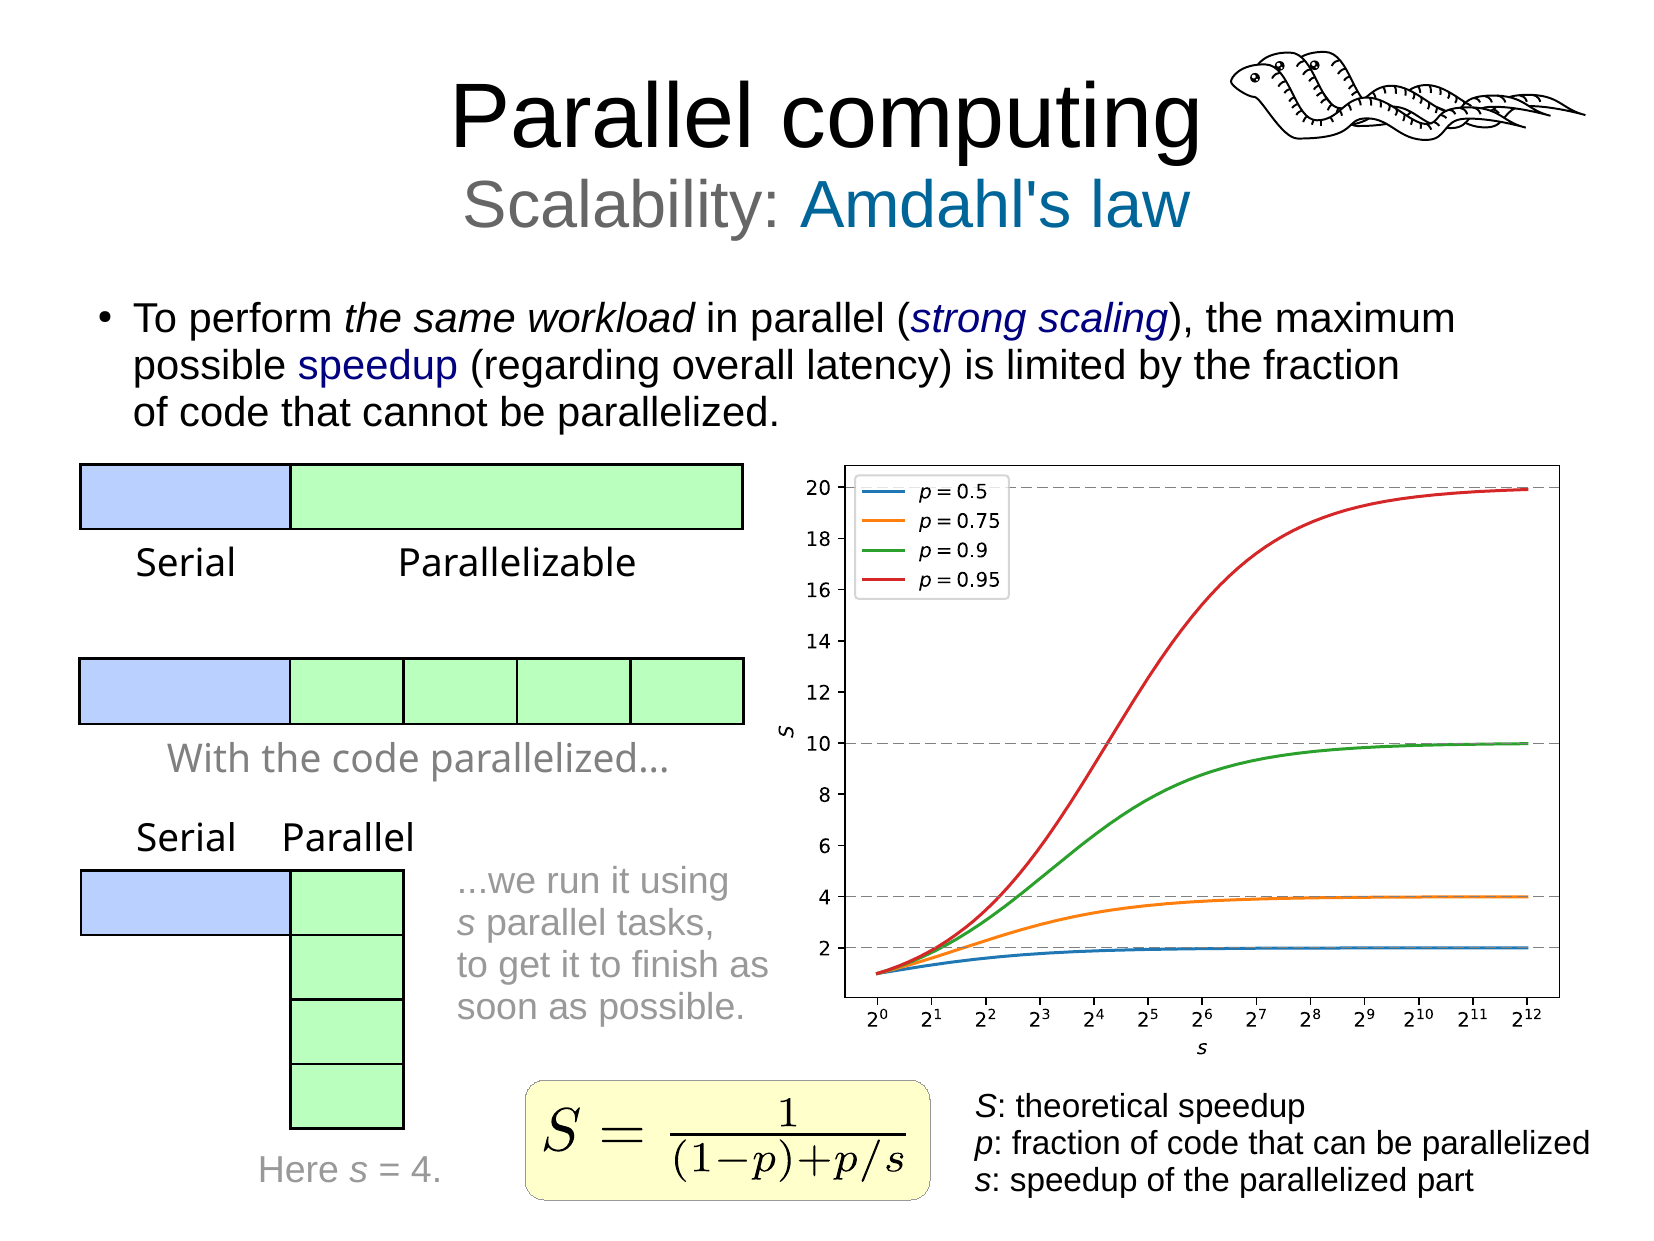

# Parallel computing Scalability: Amdahl's law
To perform the same workload in parallel (strong scaling), the maximum possible speedup (regarding overall latency) is limited by the fraction
of code that cannot be parallelized.
...we run it using
s parallel tasks,
to get it to finish as
soon as possible.
S: theoretical speedup
p: fraction of code that can be parallelized
s: speedup of the parallelized part
Here s = 4.